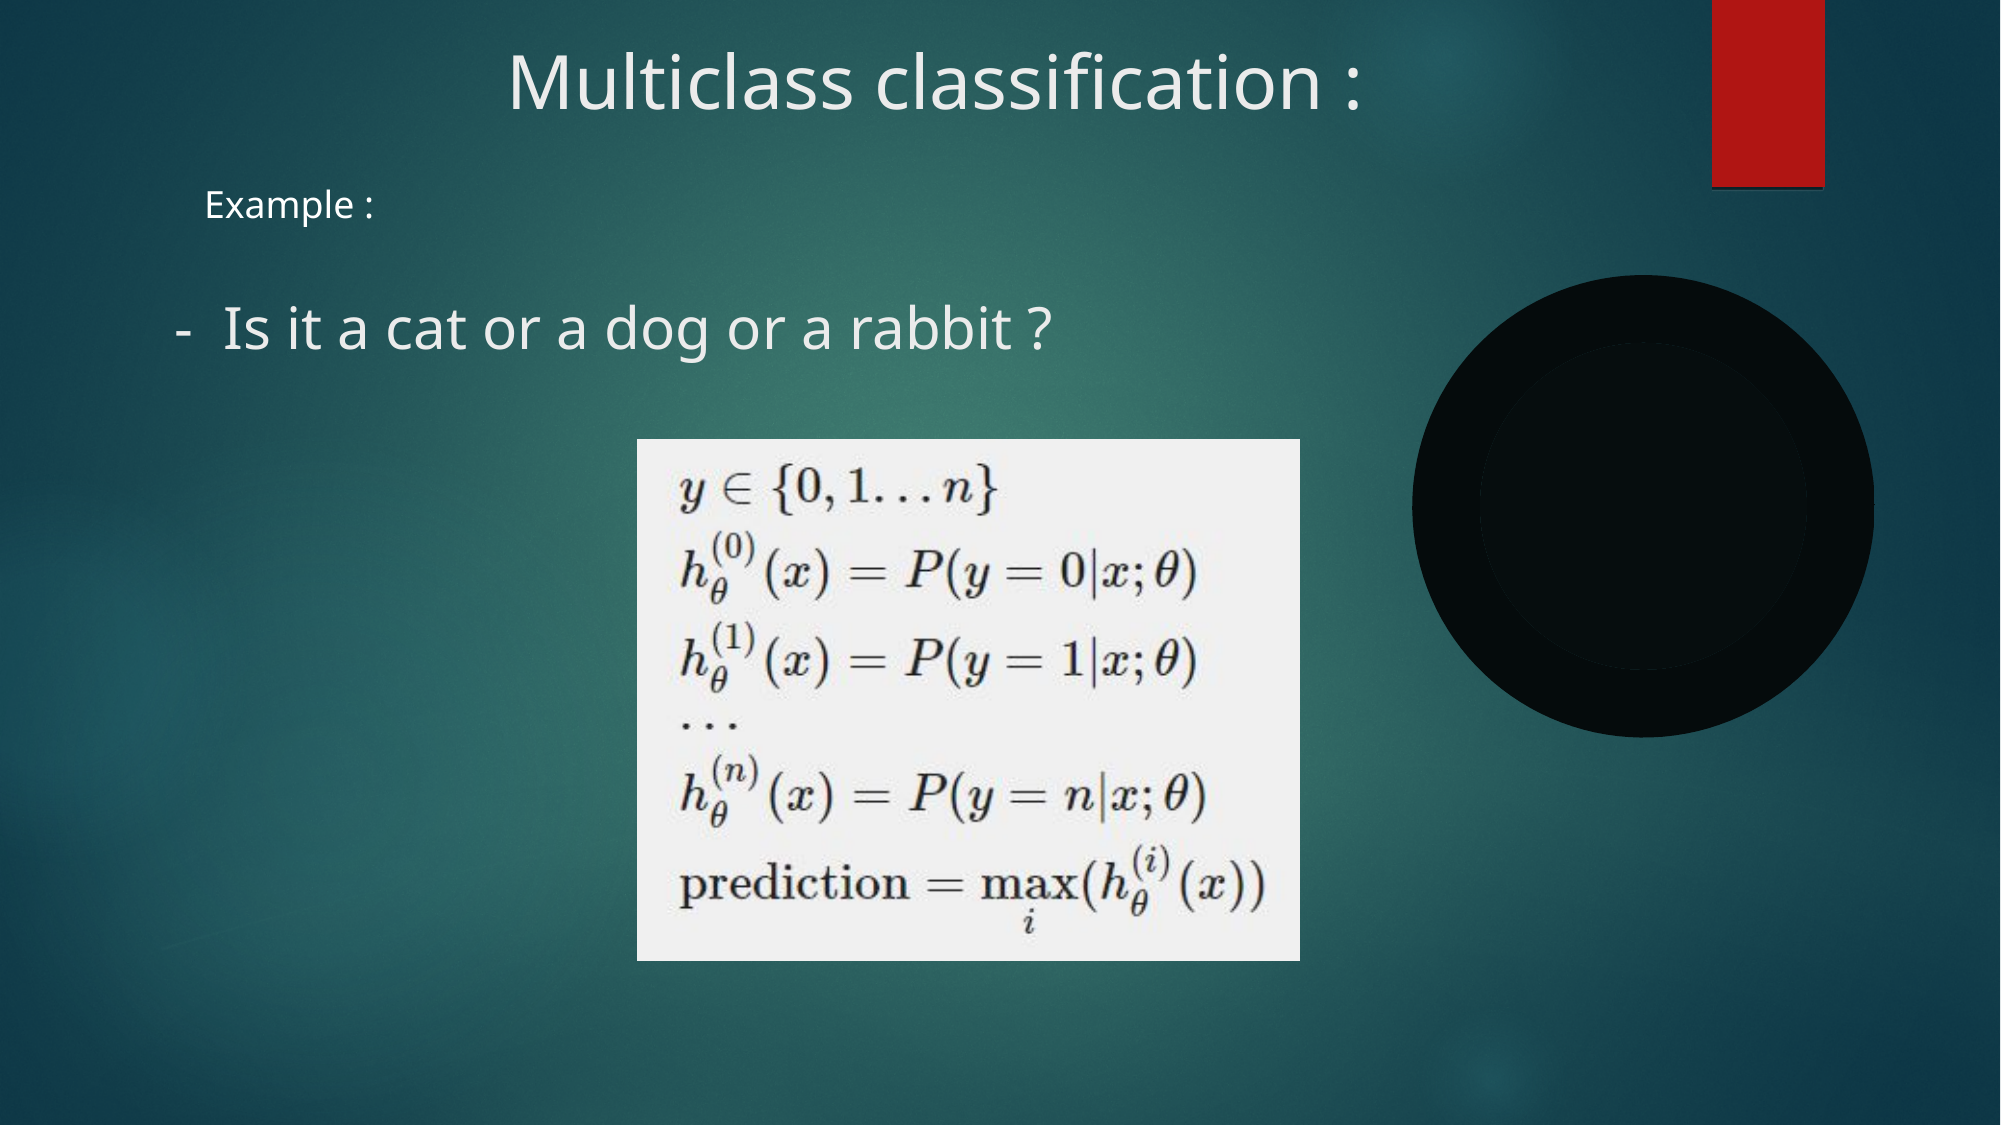

Multiclass classification :
Example :
- Is it a cat or a dog or a rabbit ?